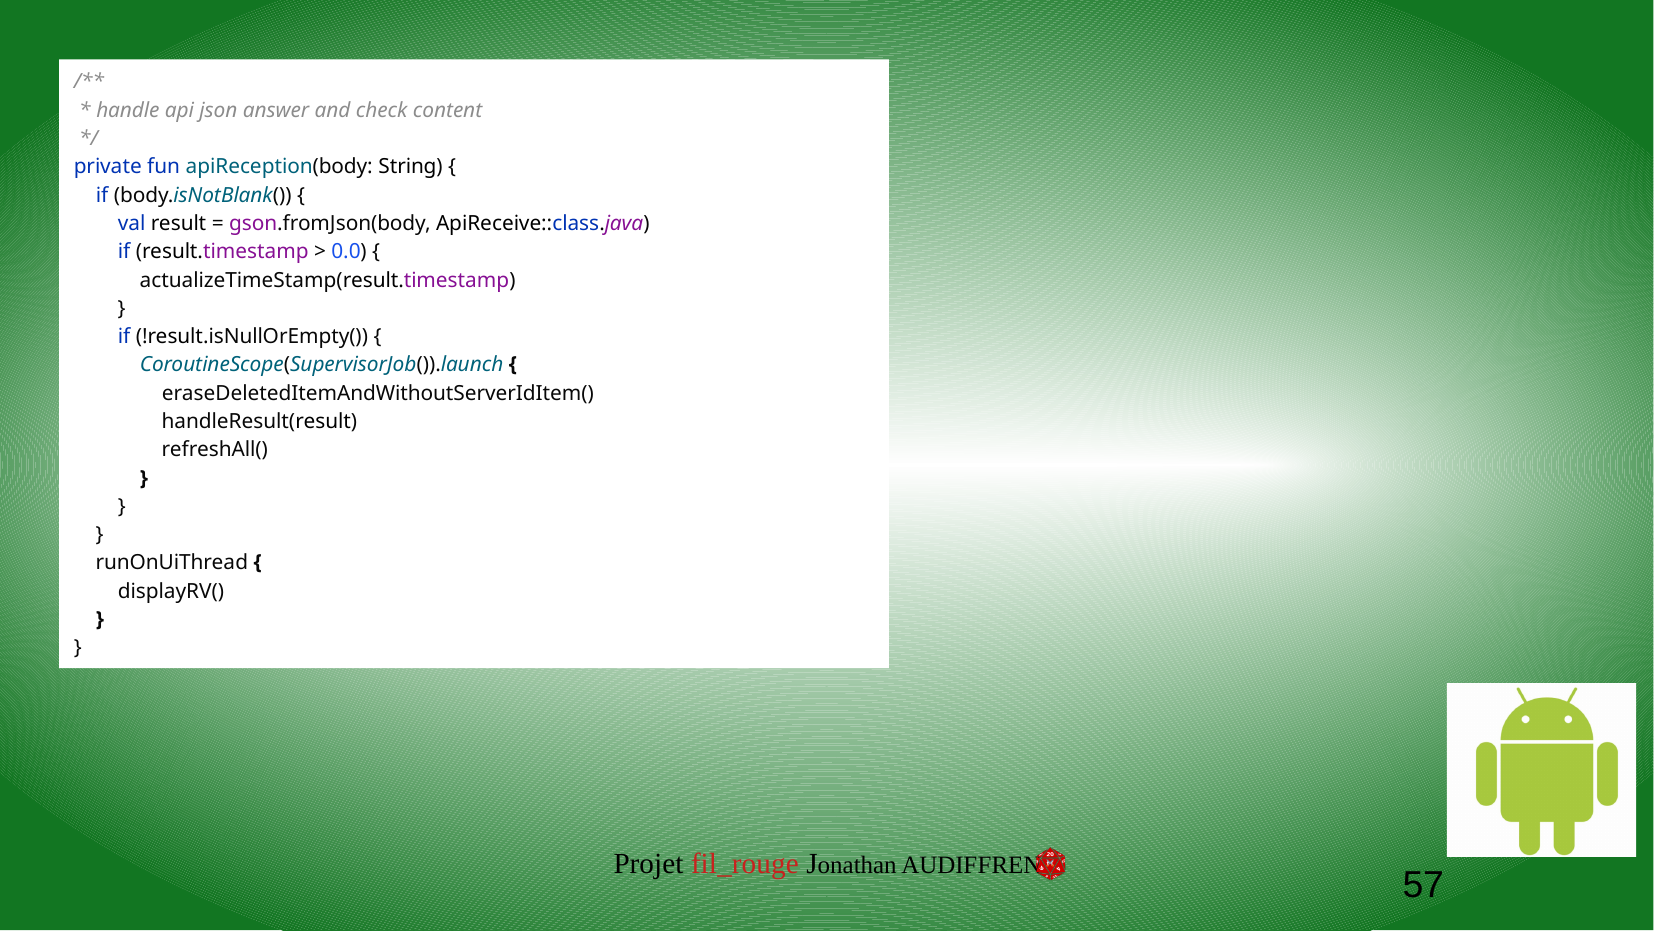

/**
 * handle api json answer and check content
 */
private fun apiReception(body: String) {
 if (body.isNotBlank()) {
 val result = gson.fromJson(body, ApiReceive::class.java)
 if (result.timestamp > 0.0) {
 actualizeTimeStamp(result.timestamp)
 }
 if (!result.isNullOrEmpty()) {
 CoroutineScope(SupervisorJob()).launch {
 eraseDeletedItemAndWithoutServerIdItem()
 handleResult(result)
 refreshAll()
 }
 }
 }
 runOnUiThread {
 displayRV()
 }
}